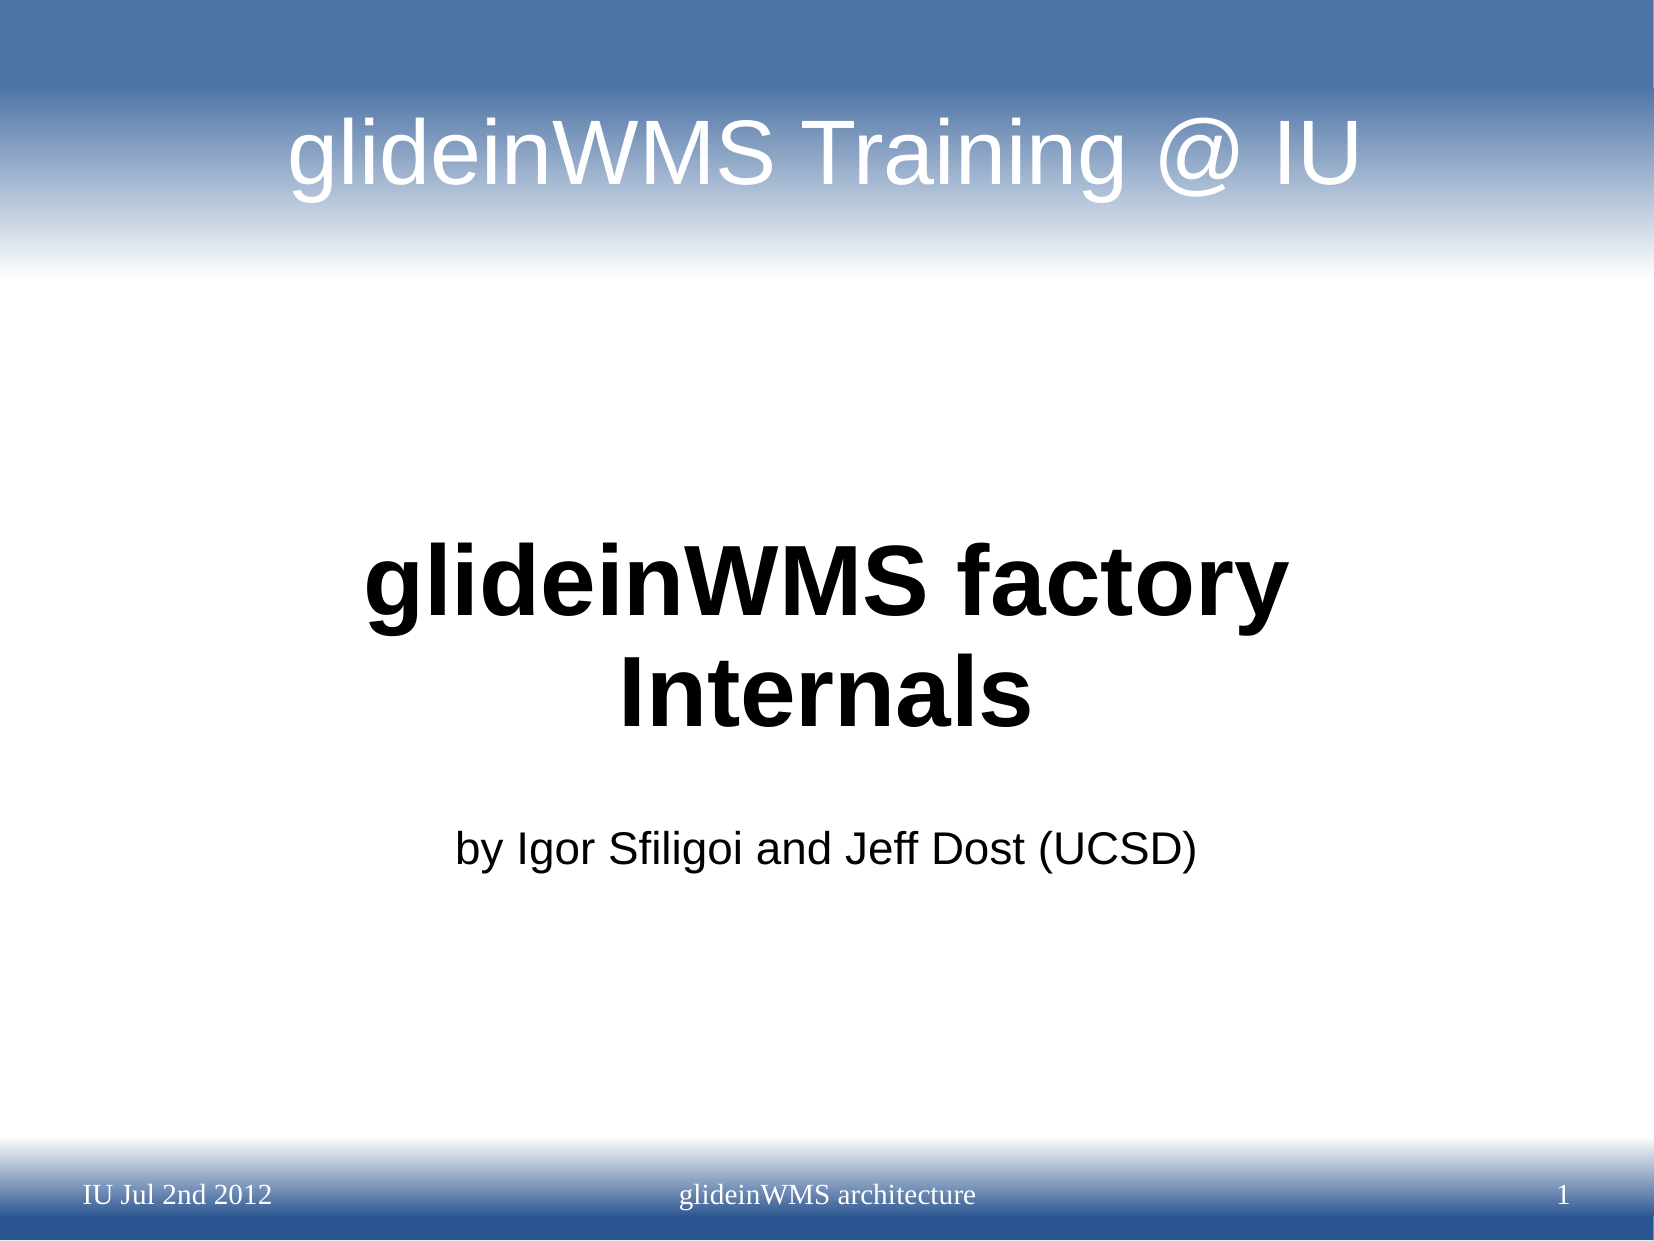

# glideinWMS Training @ IU
glideinWMS factory
Internals
by Igor Sfiligoi and Jeff Dost (UCSD)
IU Jul 2nd 2012
glideinWMS architecture
1